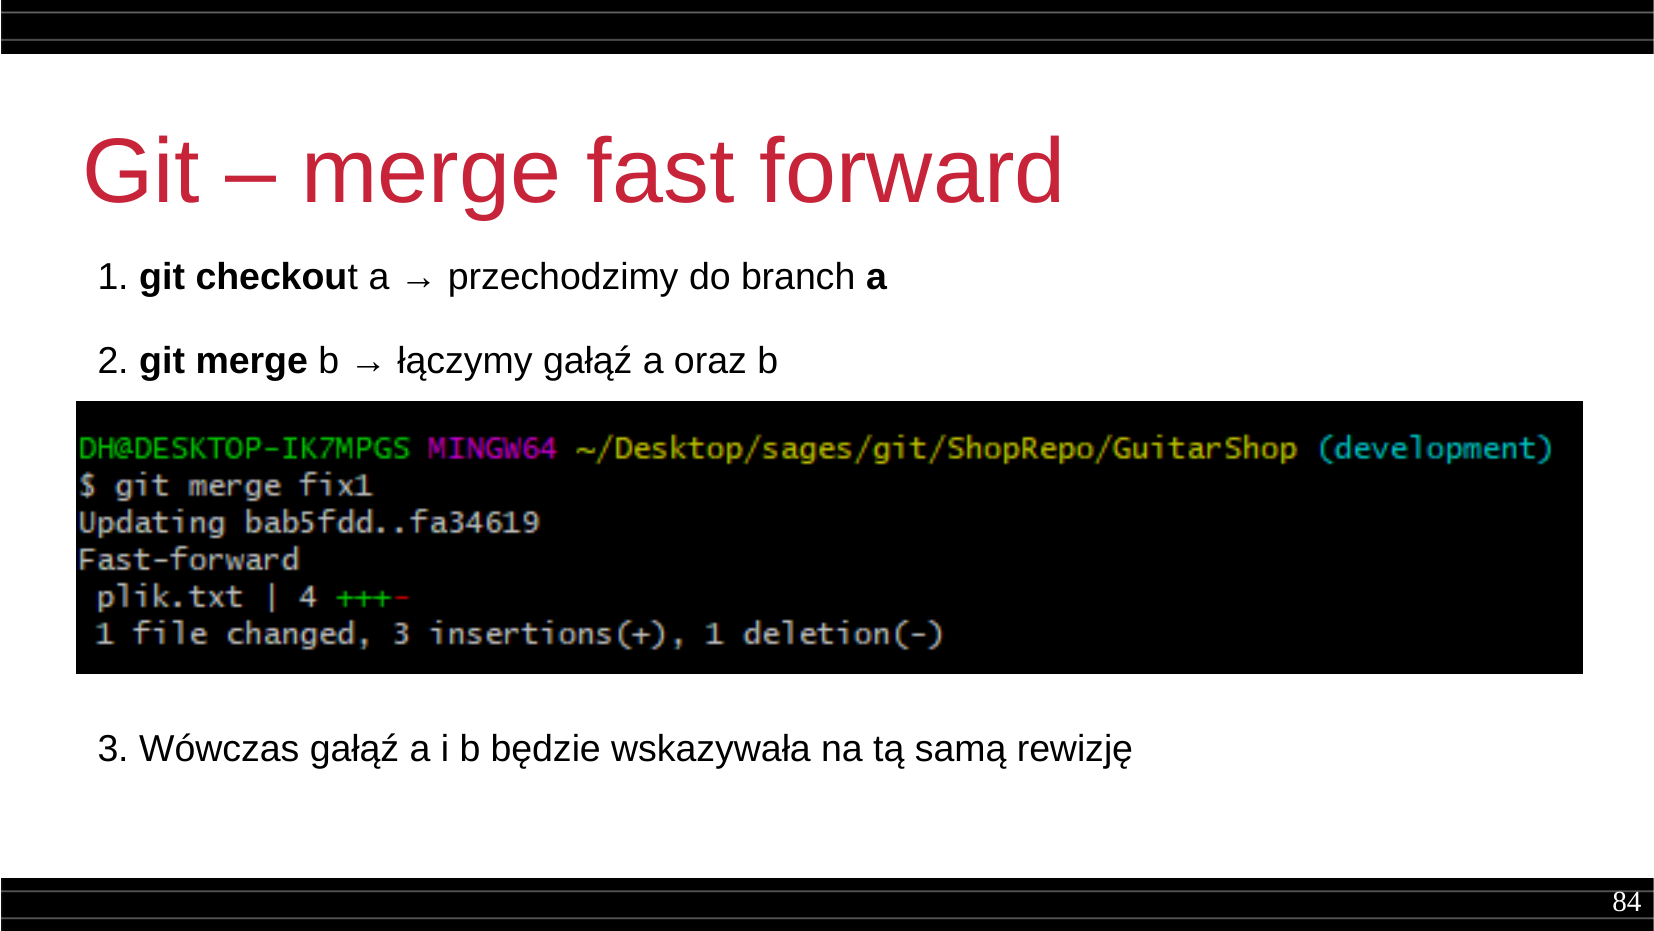

# Git – merge fast forward
1. git checkout a → przechodzimy do branch a
2. git merge b → łączymy gałąź a oraz b
3. Wówczas gałąź a i b będzie wskazywała na tą samą rewizję